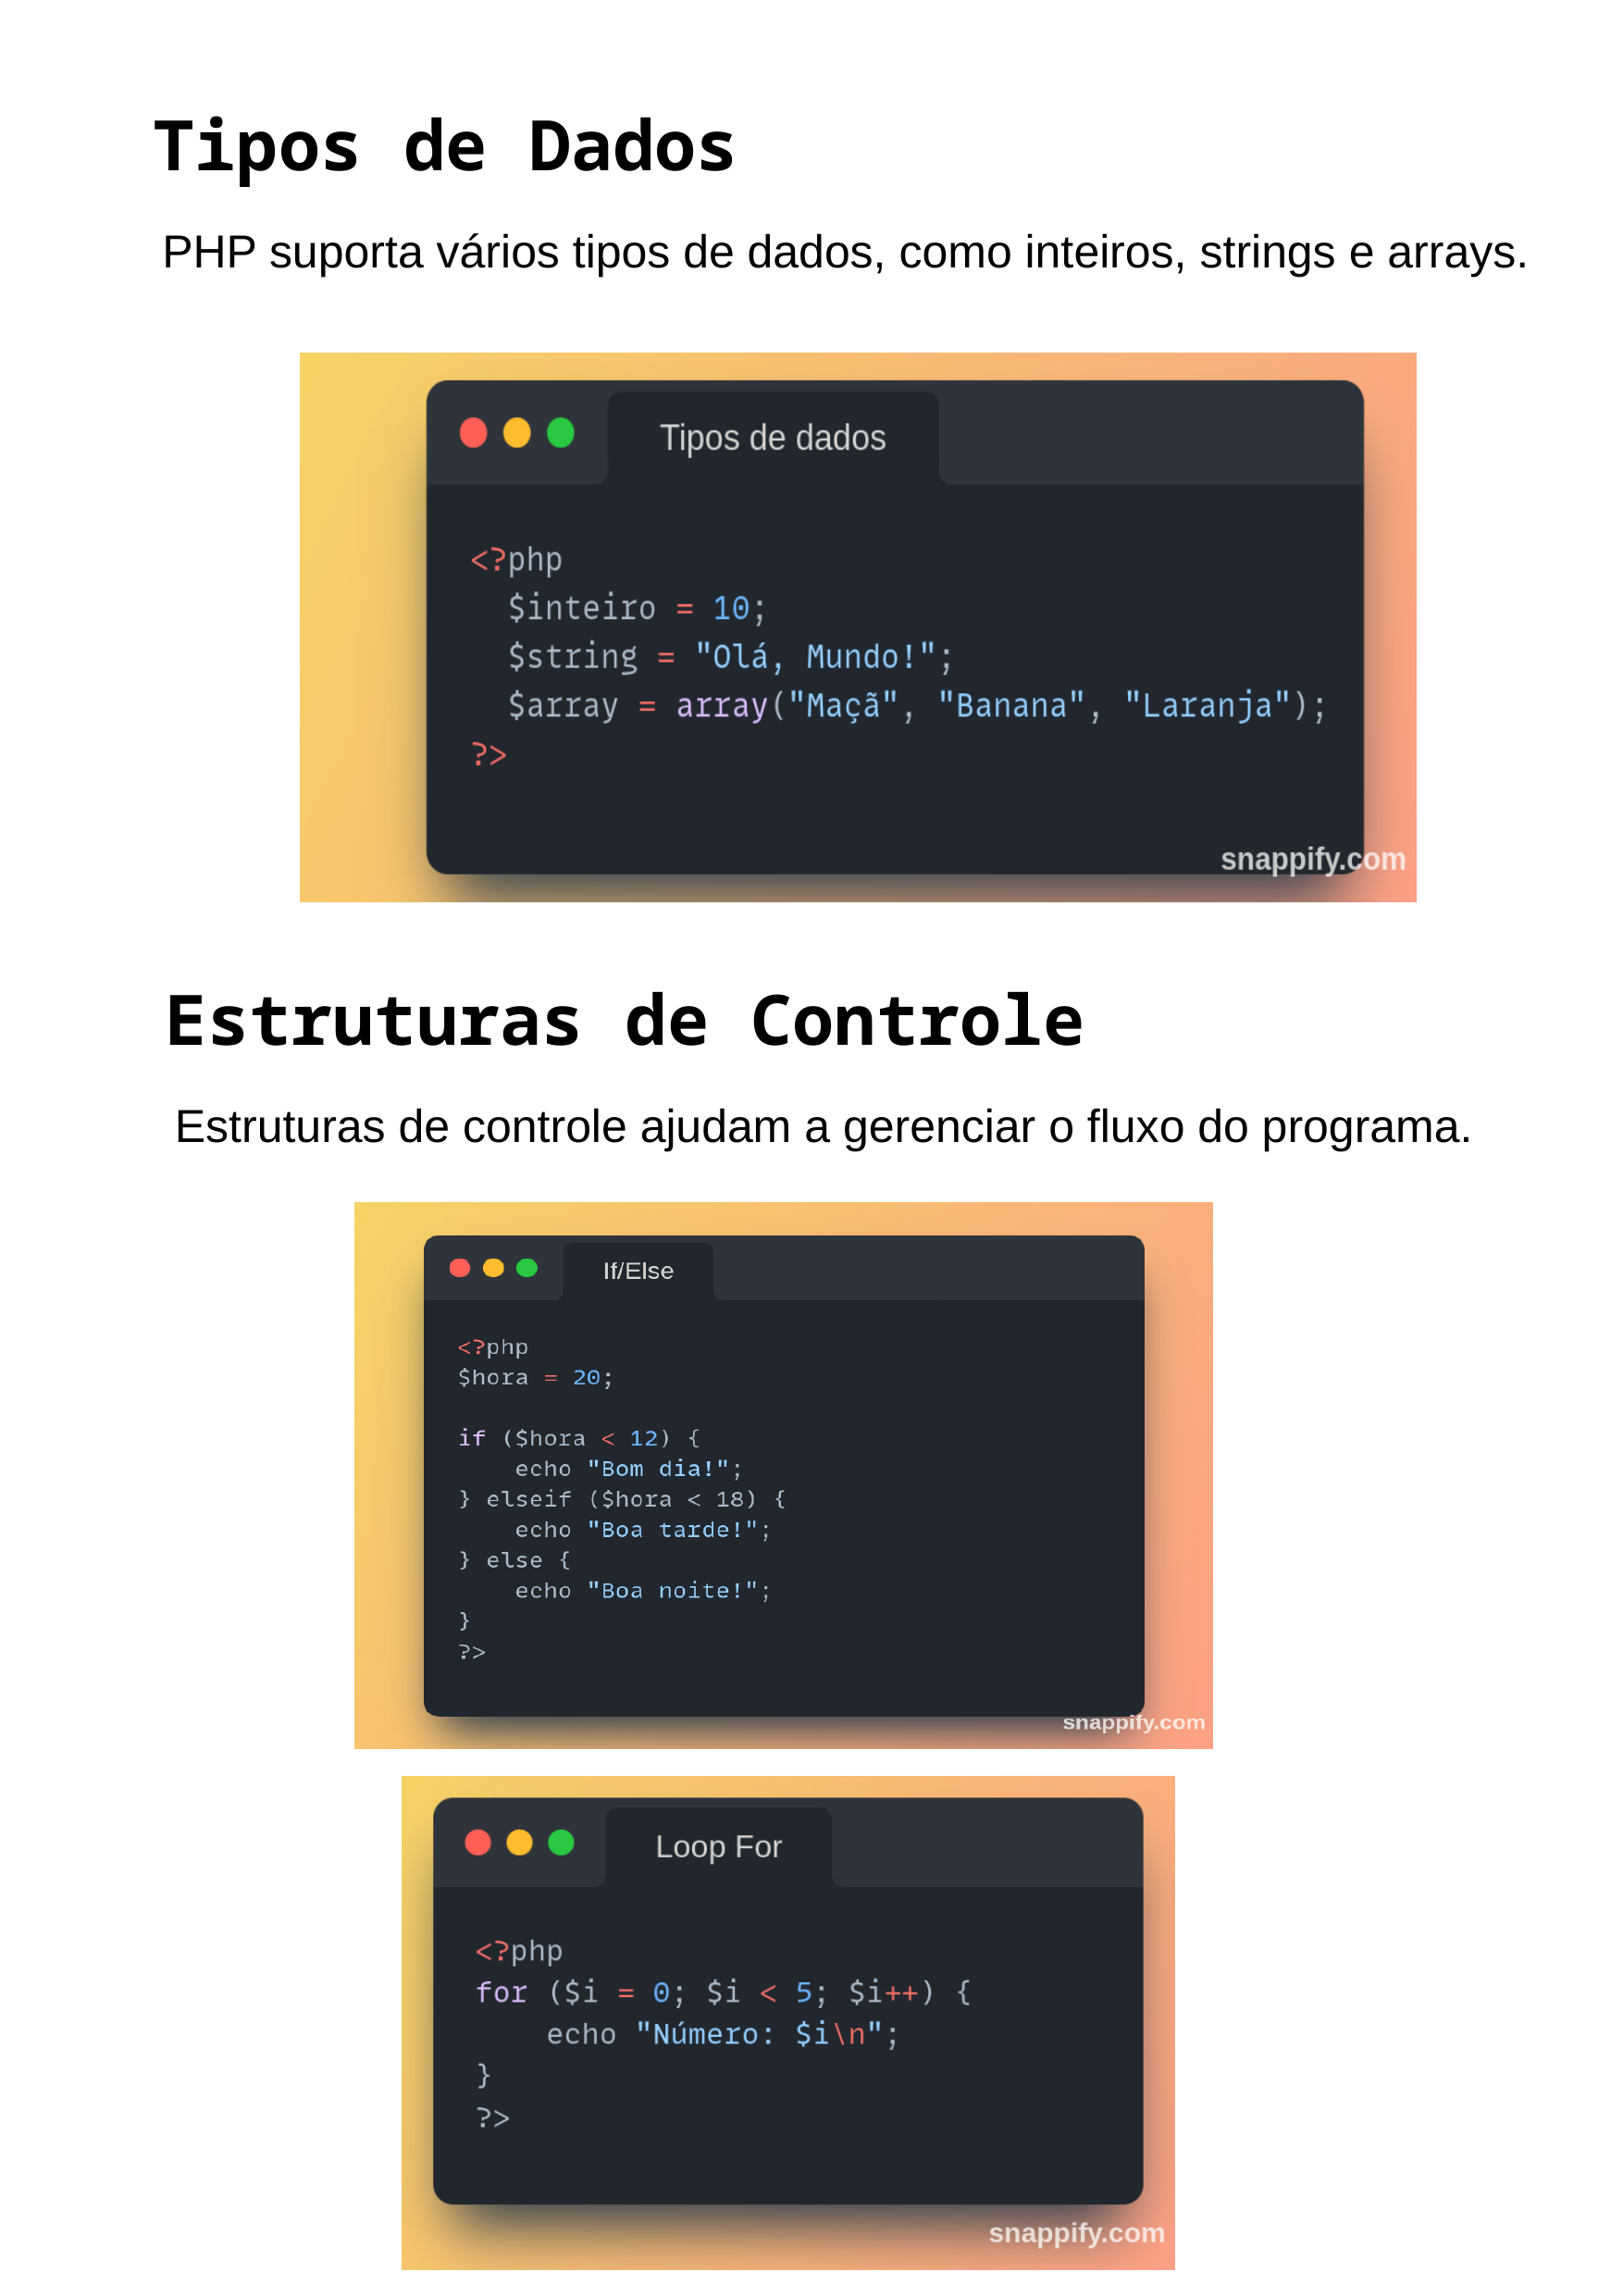

Tipos de Dados
# PHP suporta vários tipos de dados, como inteiros, strings e arrays.
Estruturas de Controle
Estruturas de controle ajudam a gerenciar o fluxo do programa.